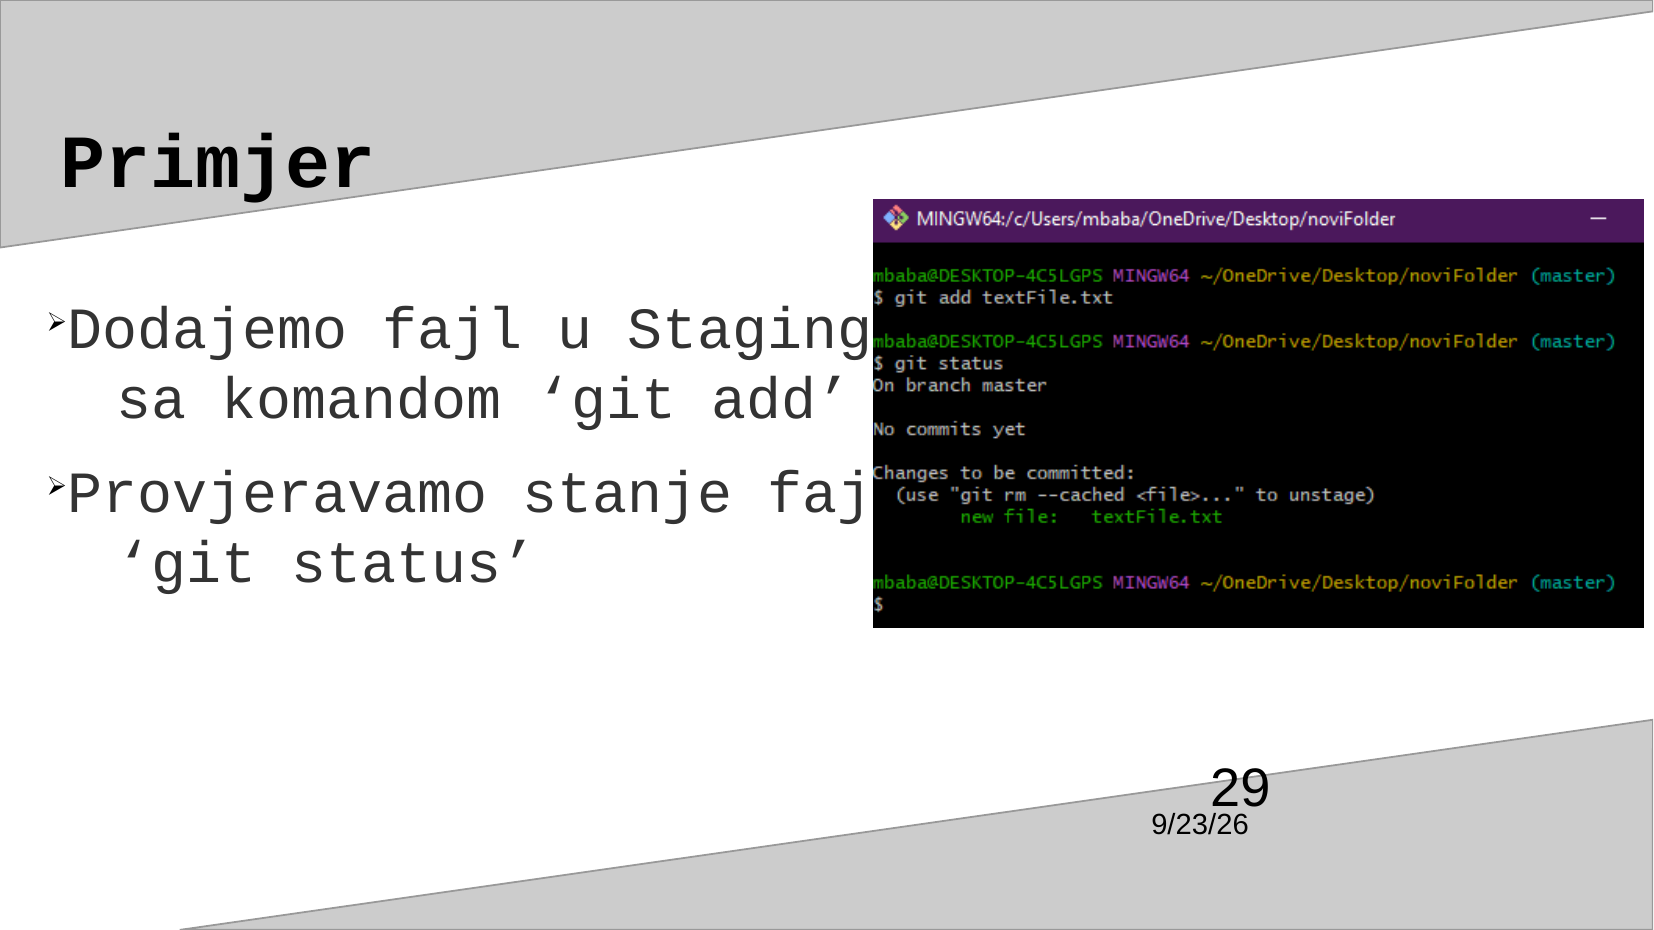

Primjer
Dodajemo fajl u Staging fazu
 sa komandom ‘git add’
Provjeravamo stanje fajlova sa
 ‘git status’
28